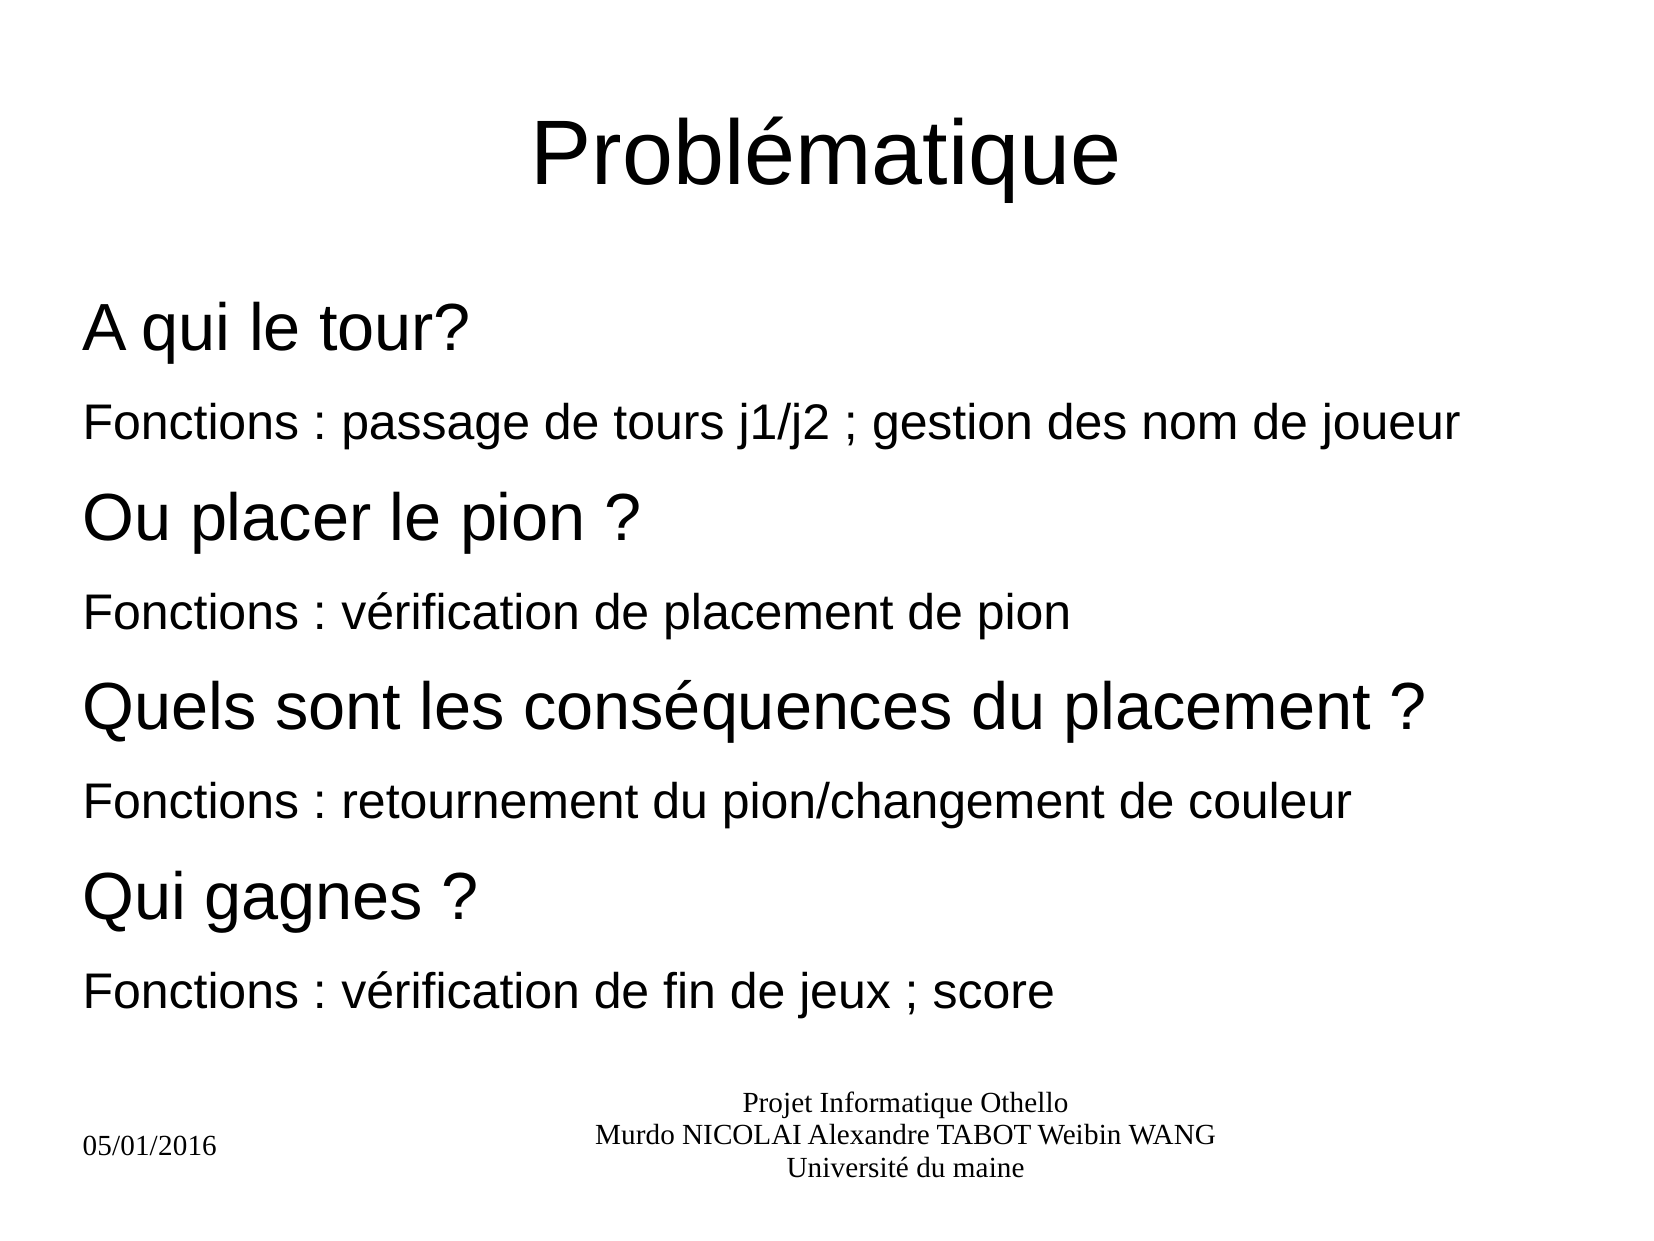

# Problématique
A qui le tour?
Fonctions : passage de tours j1/j2 ; gestion des nom de joueur
Ou placer le pion ?
Fonctions : vérification de placement de pion
Quels sont les conséquences du placement ?
Fonctions : retournement du pion/changement de couleur
Qui gagnes ?
Fonctions : vérification de fin de jeux ; score